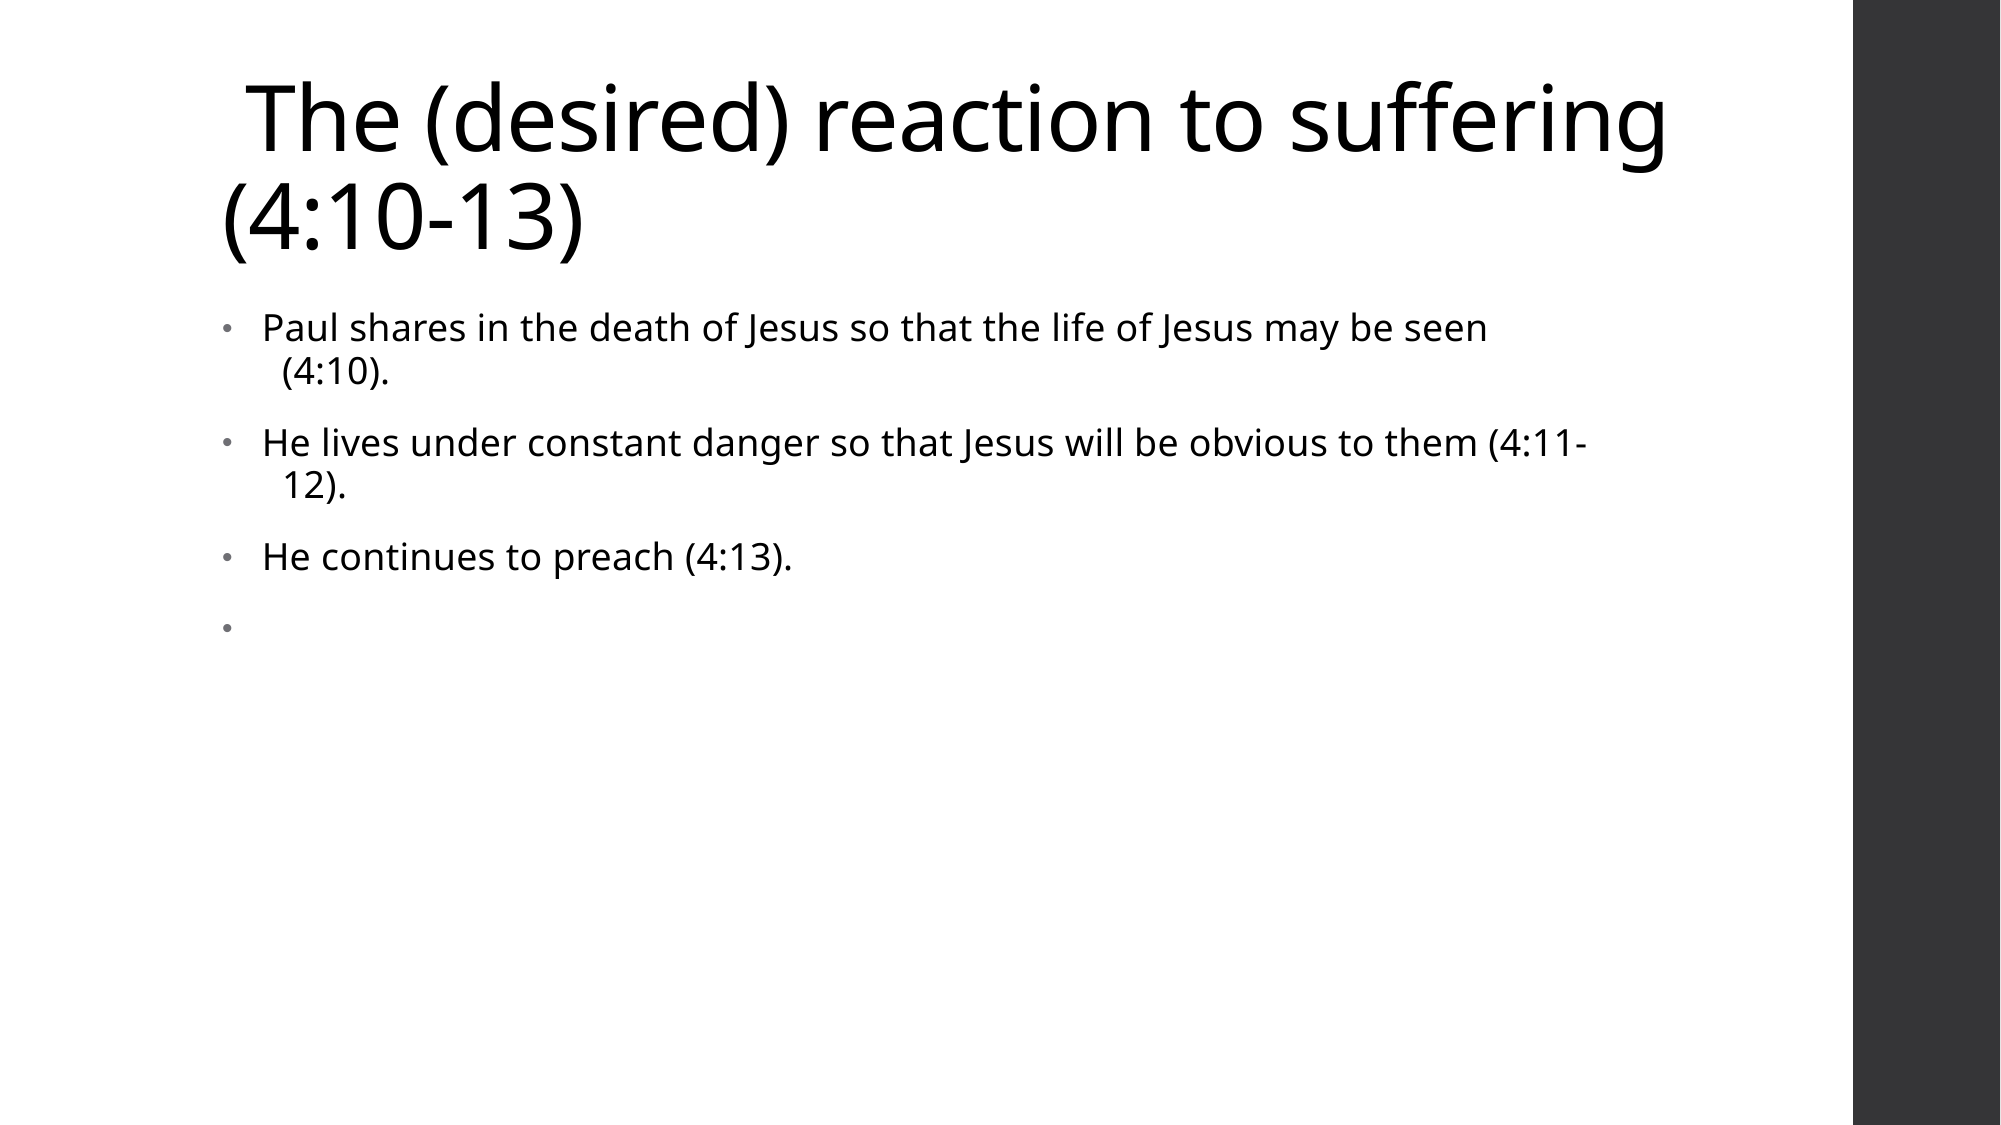

# The (desired) reaction to suffering (4:10-13)
 Paul shares in the death of Jesus so that the life of Jesus may be seen (4:10).
 He lives under constant danger so that Jesus will be obvious to them (4:11-12).
 He continues to preach (4:13).